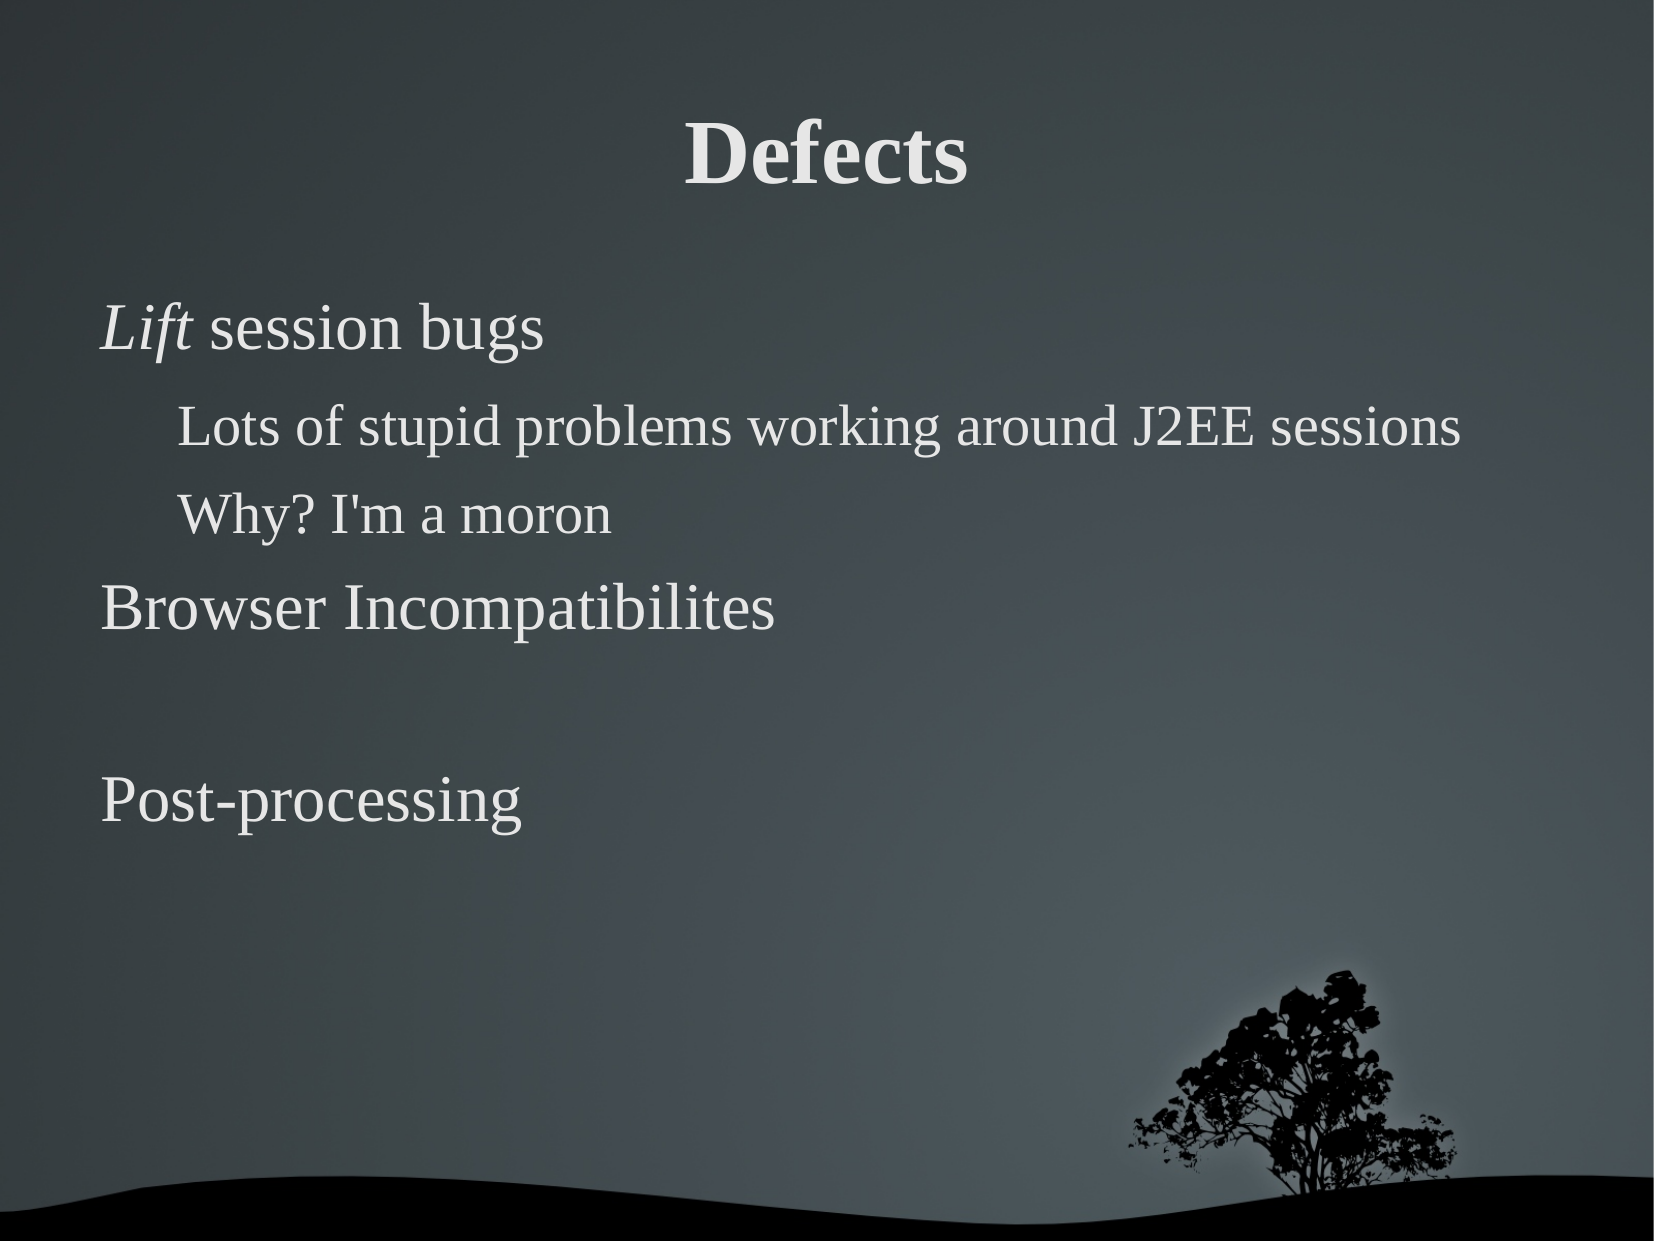

# Defects
Lift session bugs
Lots of stupid problems working around J2EE sessions
Why? I'm a moron
Browser Incompatibilites
Post-processing